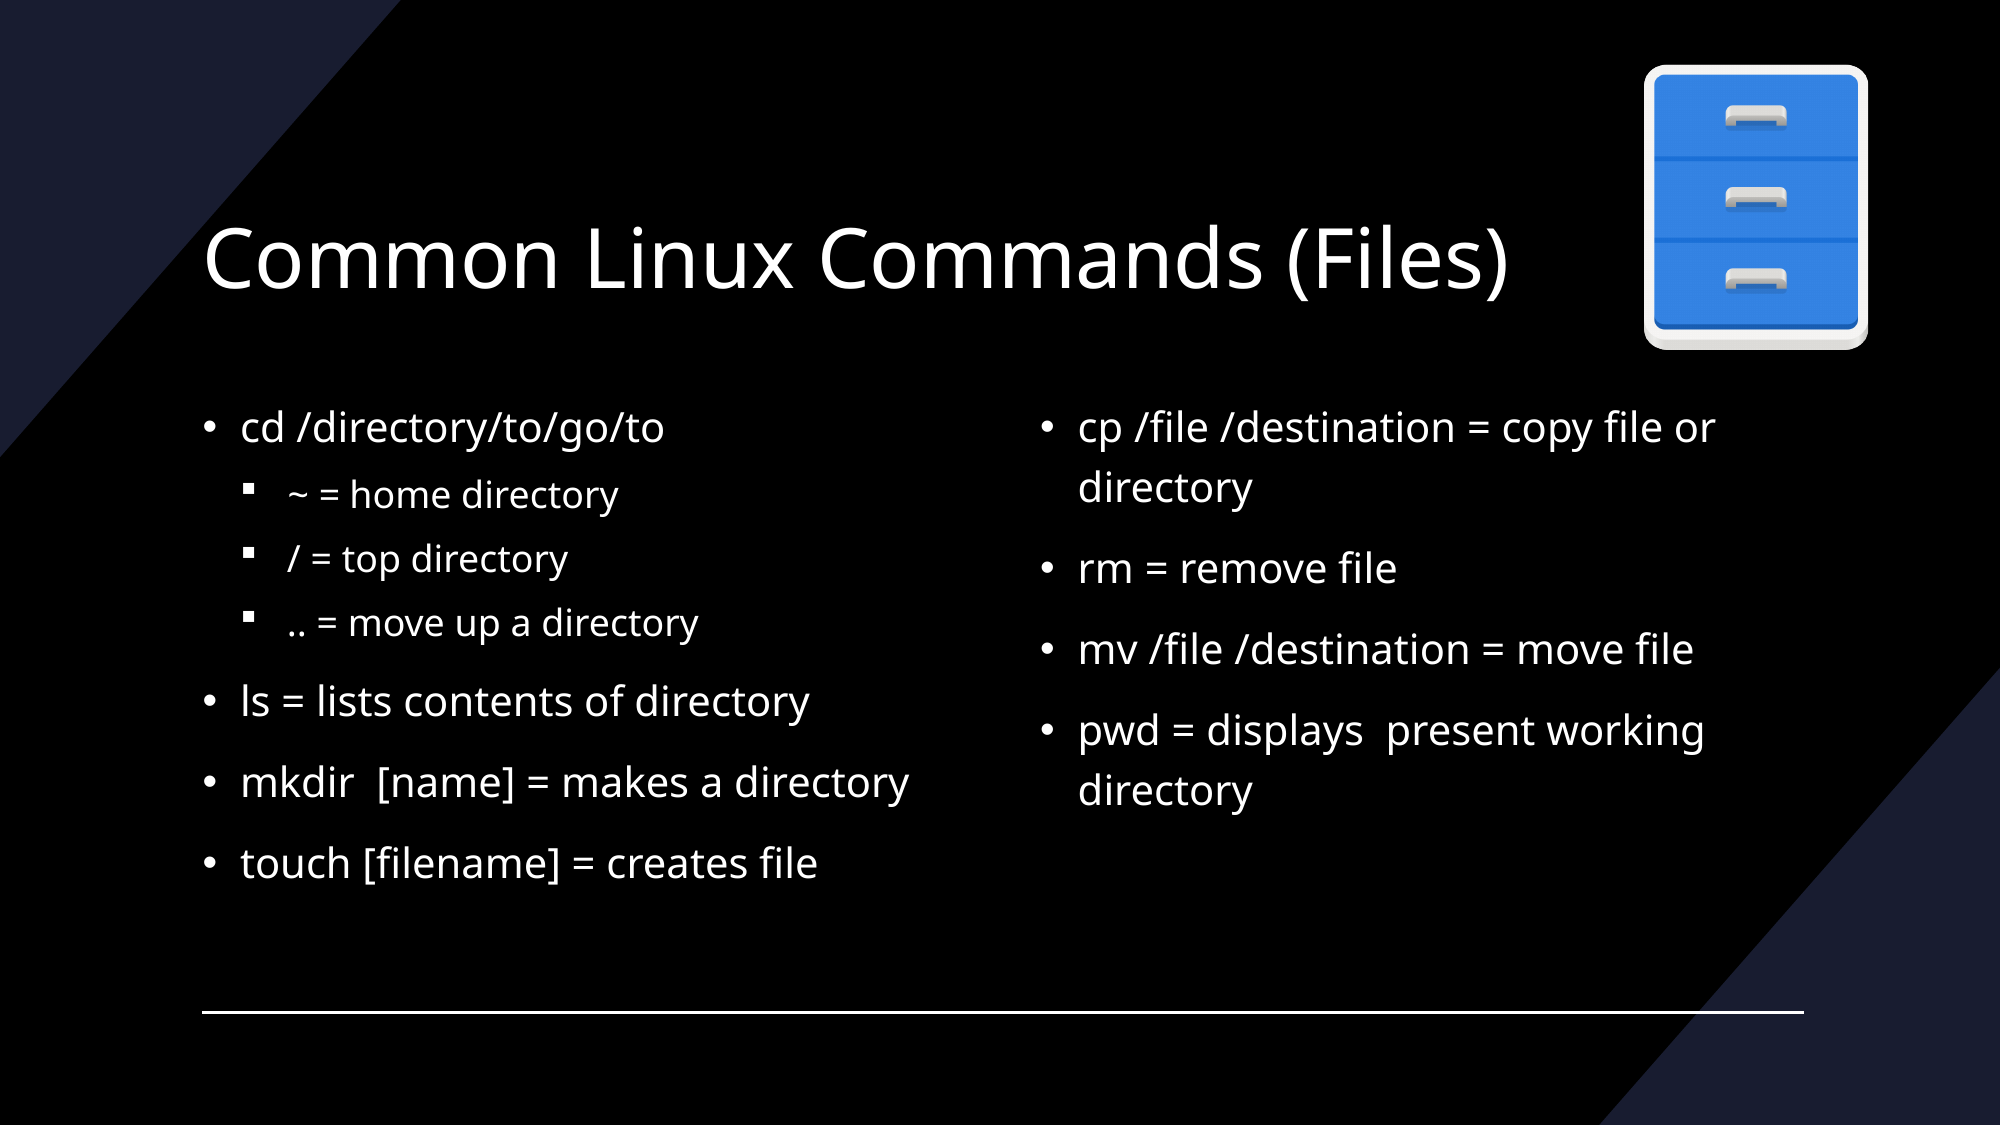

# Common Linux Commands (Files)
cd /directory/to/go/to
~ = home directory
/ = top directory
.. = move up a directory
ls = lists contents of directory
mkdir [name] = makes a directory
touch [filename] = creates file
cp /file /destination = copy file or directory
rm = remove file
mv /file /destination = move file
pwd = displays present working directory